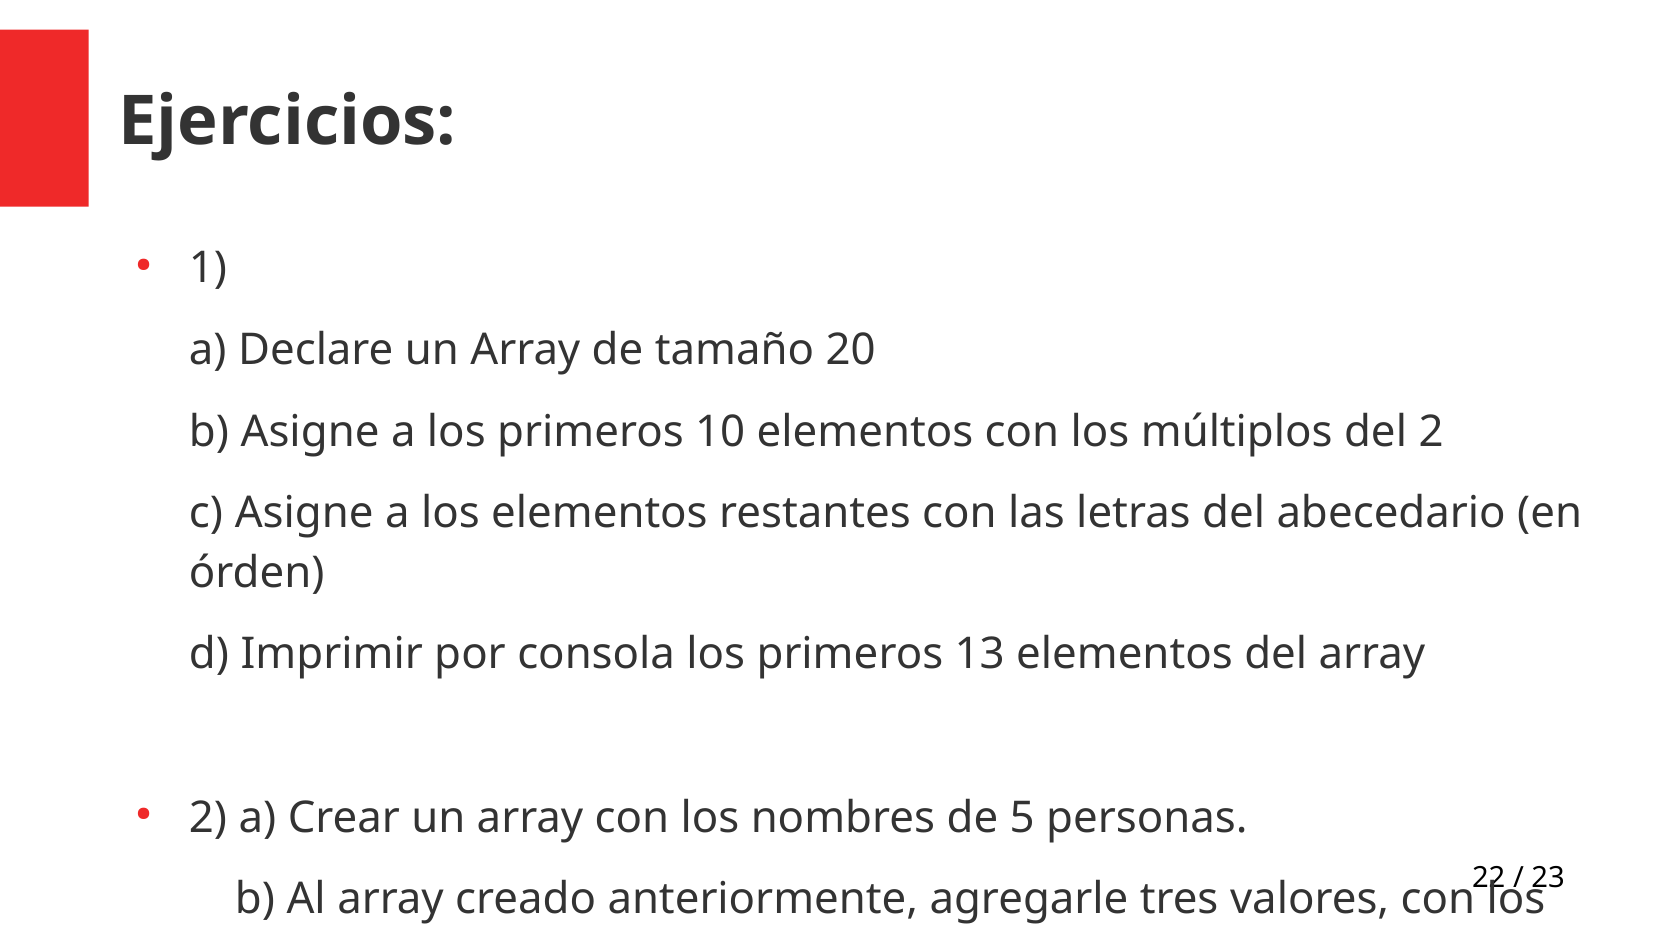

# Ejercicios:
1)
a) Declare un Array de tamaño 20
b) Asigne a los primeros 10 elementos con los múltiplos del 2
c) Asigne a los elementos restantes con las letras del abecedario (en órden)
d) Imprimir por consola los primeros 13 elementos del array
2) a) Crear un array con los nombres de 5 personas.
 b) Al array creado anteriormente, agregarle tres valores, con los apellidos de las personas.
22